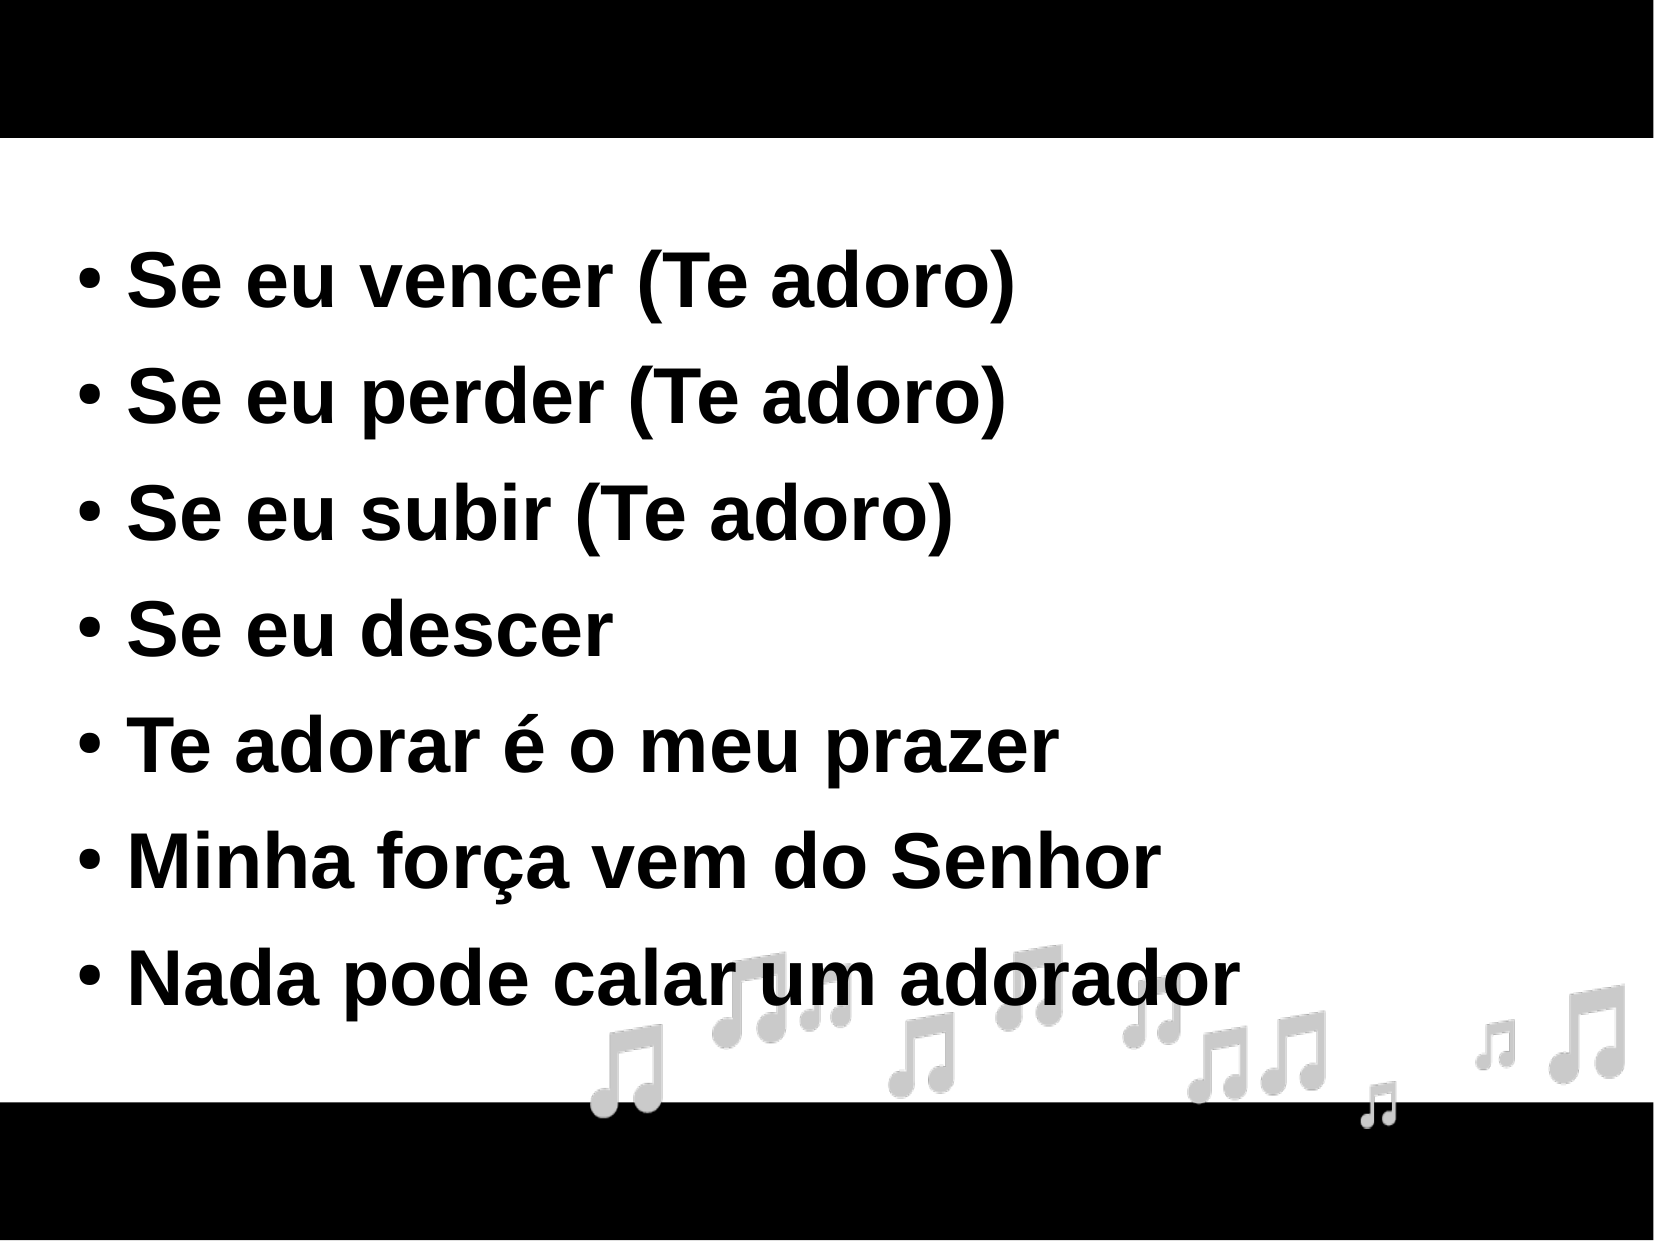

# Se eu vencer (Te adoro)
Se eu perder (Te adoro)
Se eu subir (Te adoro)
Se eu descer
Te adorar é o meu prazer
Minha força vem do Senhor
Nada pode calar um adorador